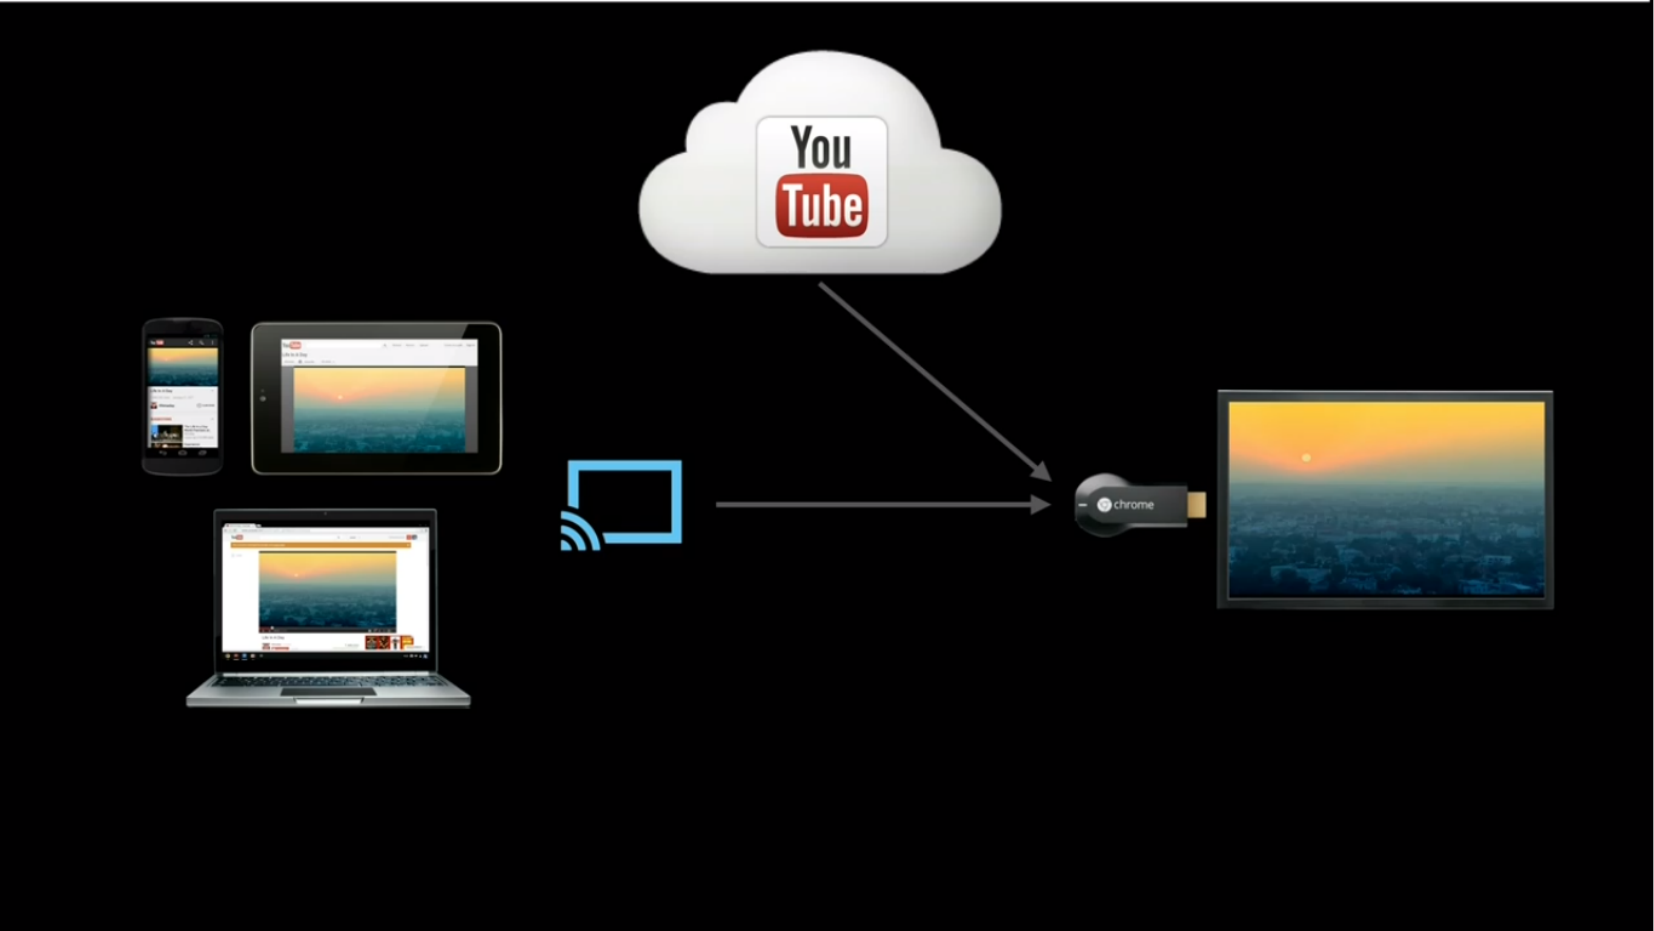

# ¿Qué es Chromecast y cómo funciona?